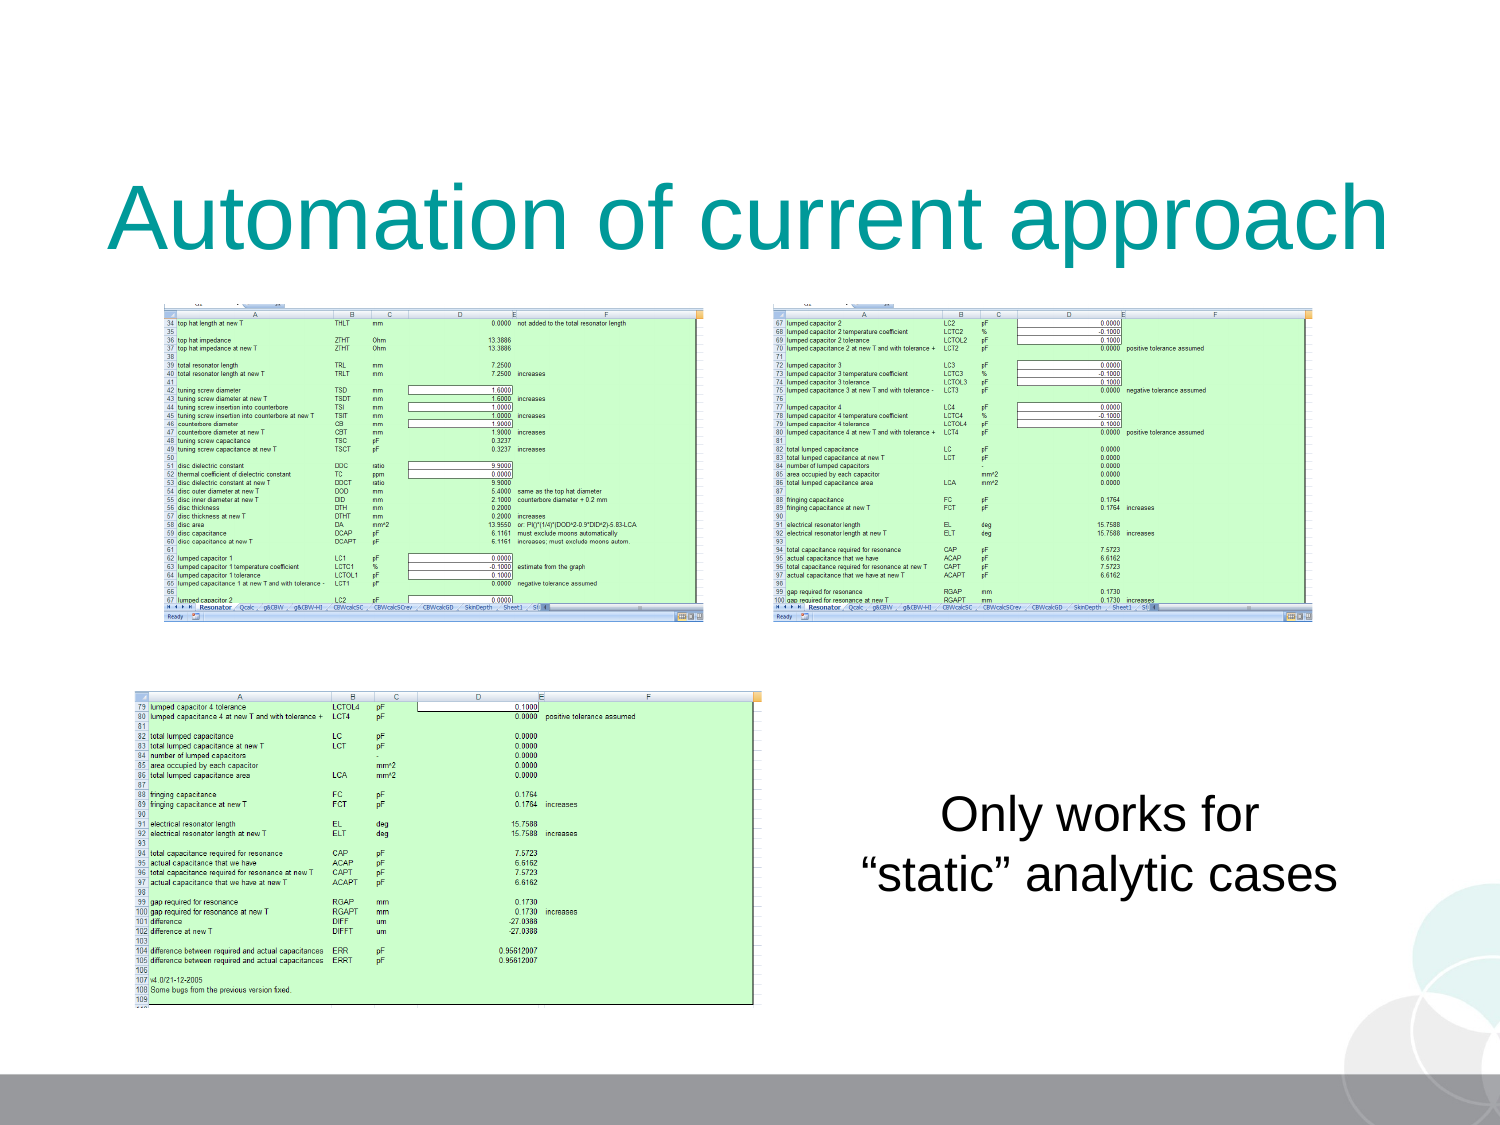

# Automation of current approach
Only works for
“static” analytic cases